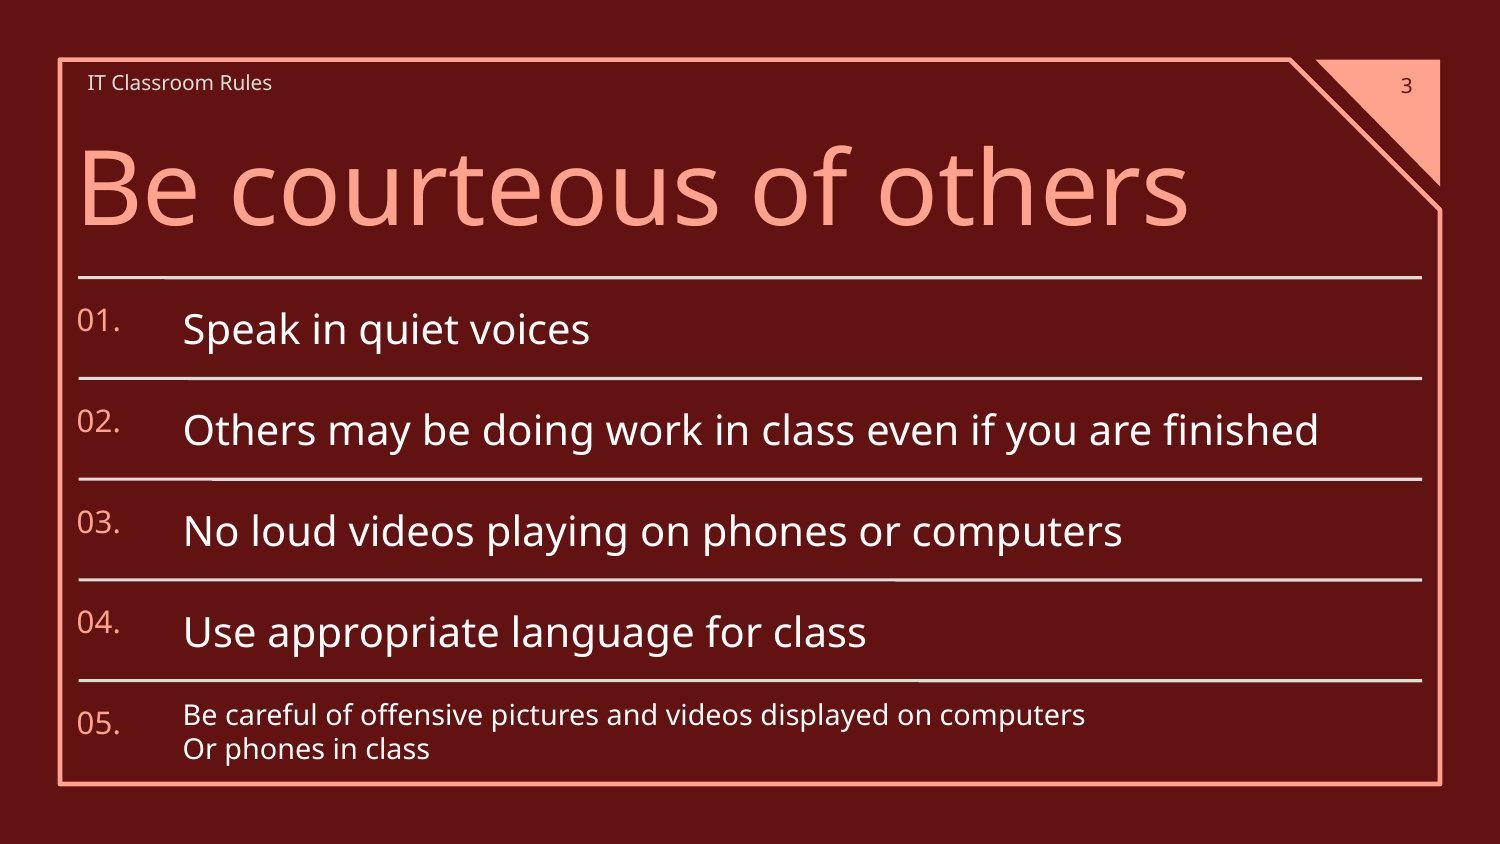

# IT Classroom Rules
Be courteous of others
Speak in quiet voices
01.
Others may be doing work in class even if you are finished
02.
No loud videos playing on phones or computers
03.
Use appropriate language for class
04.
Be careful of offensive pictures and videos displayed on computers
Or phones in class
05.